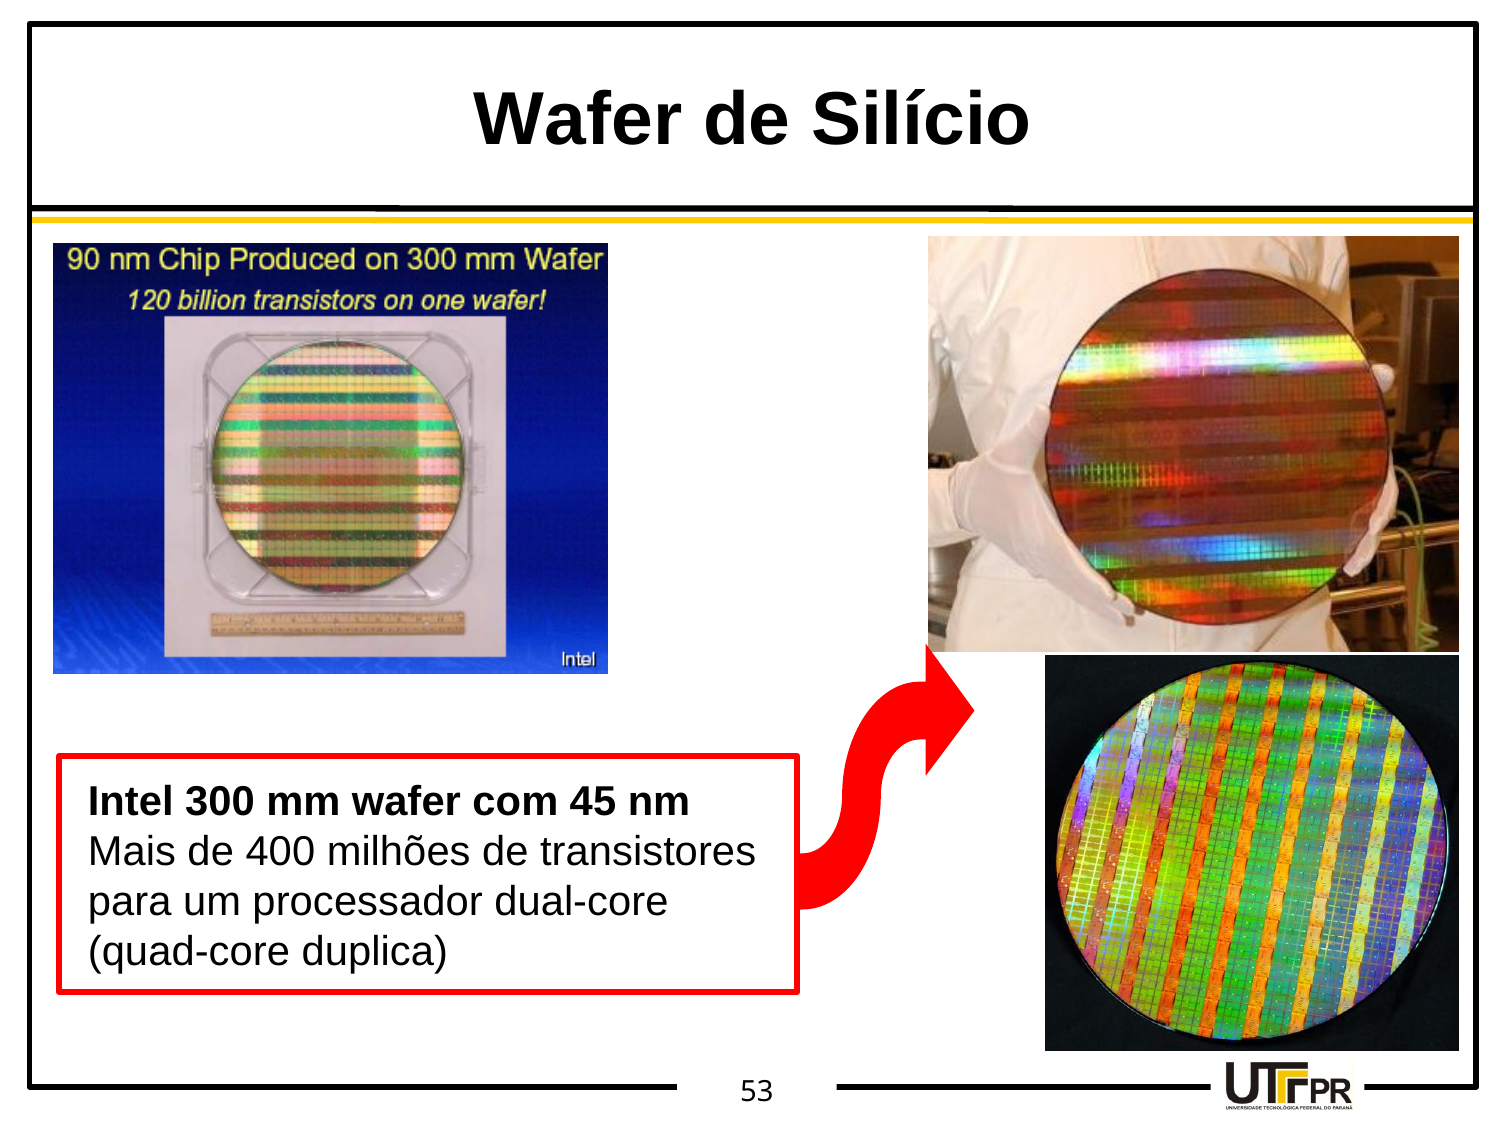

# Wafer de Silício
Intel 300 mm wafer com 45 nm
Mais de 400 milhões de transistores
para um processador dual-core
(quad-core duplica)